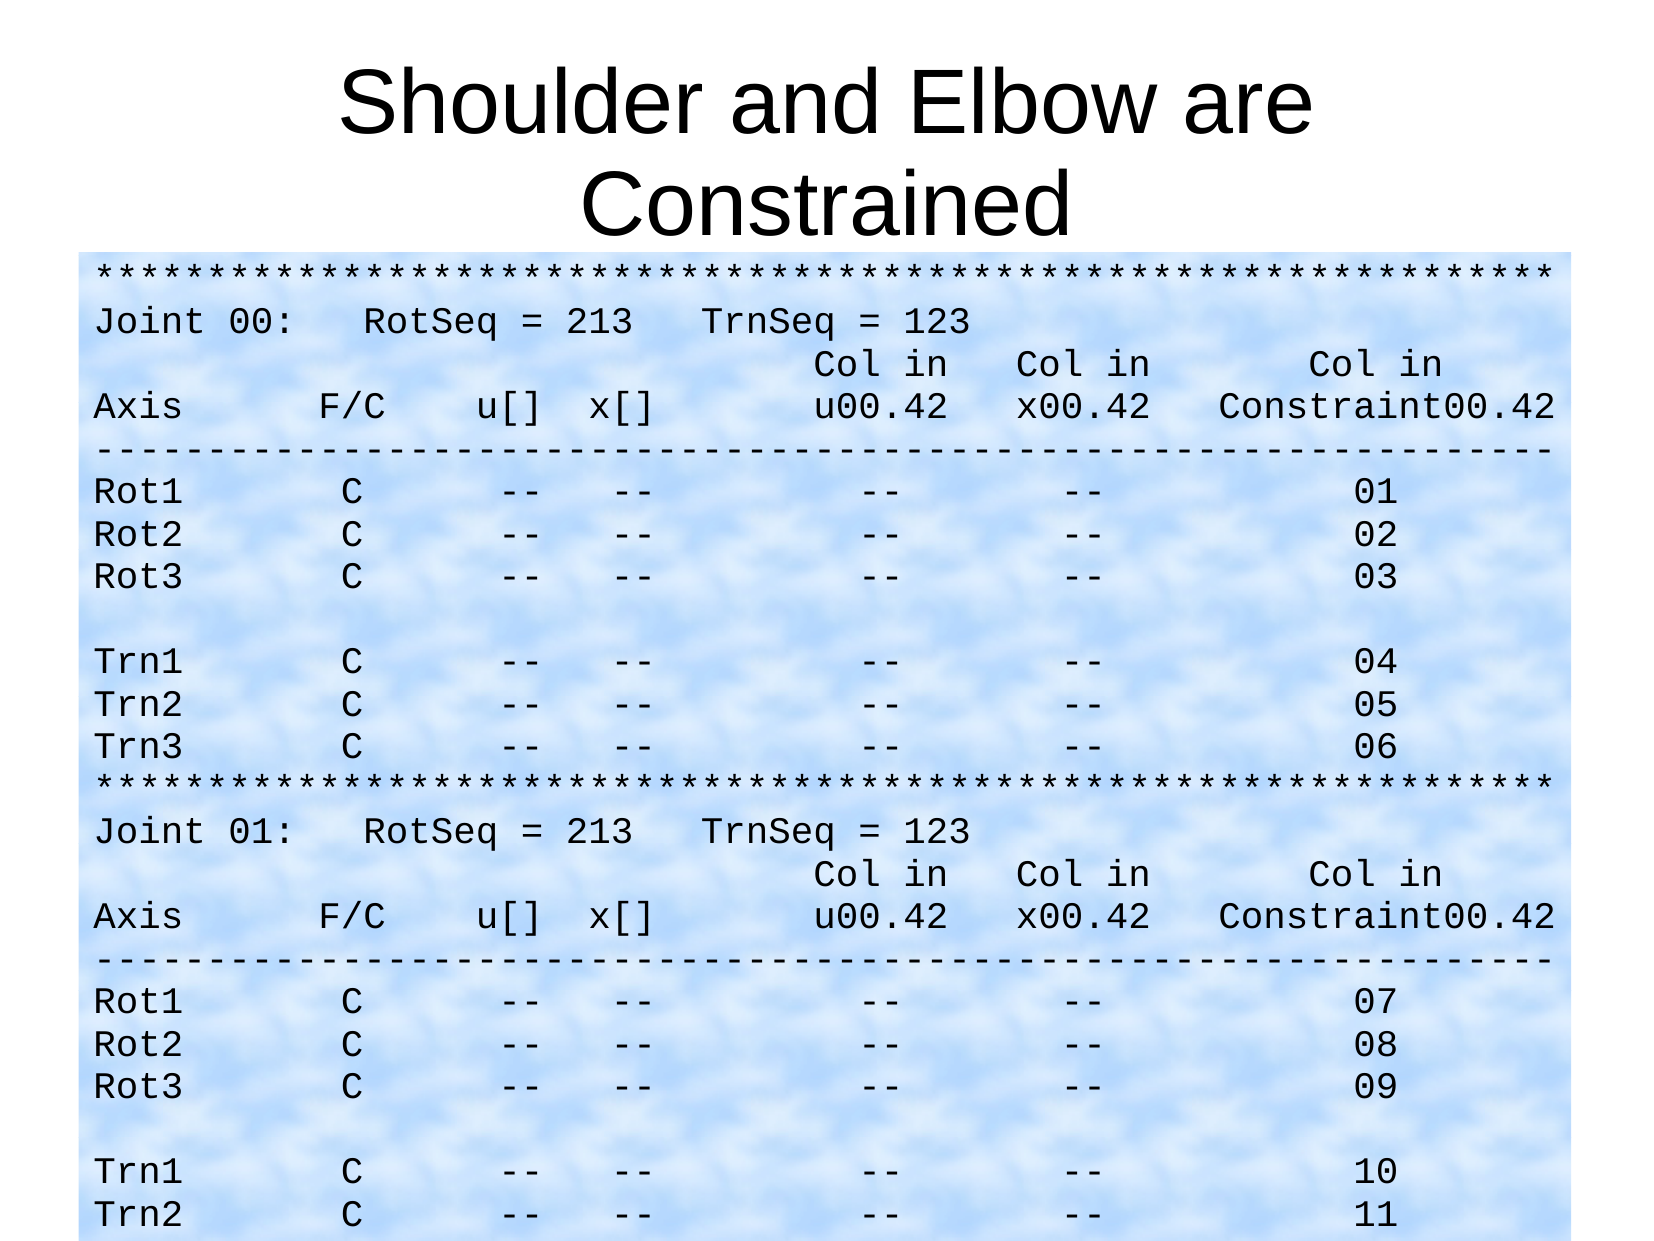

# Shoulder and Elbow are Constrained
*****************************************************************
Joint 00: RotSeq = 213 TrnSeq = 123
 Col in Col in Col in
Axis F/C u[] x[] u00.42 x00.42 Constraint00.42
-----------------------------------------------------------------
Rot1 C -- -- -- -- 01
Rot2 C -- -- -- -- 02
Rot3 C -- -- -- -- 03
Trn1 C -- -- -- -- 04
Trn2 C -- -- -- -- 05
Trn3 C -- -- -- -- 06
*****************************************************************
Joint 01: RotSeq = 213 TrnSeq = 123
 Col in Col in Col in
Axis F/C u[] x[] u00.42 x00.42 Constraint00.42
-----------------------------------------------------------------
Rot1 C -- -- -- -- 07
Rot2 C -- -- -- -- 08
Rot3 C -- -- -- -- 09
Trn1 C -- -- -- -- 10
Trn2 C -- -- -- -- 11
Trn3 C -- -- -- -- 12